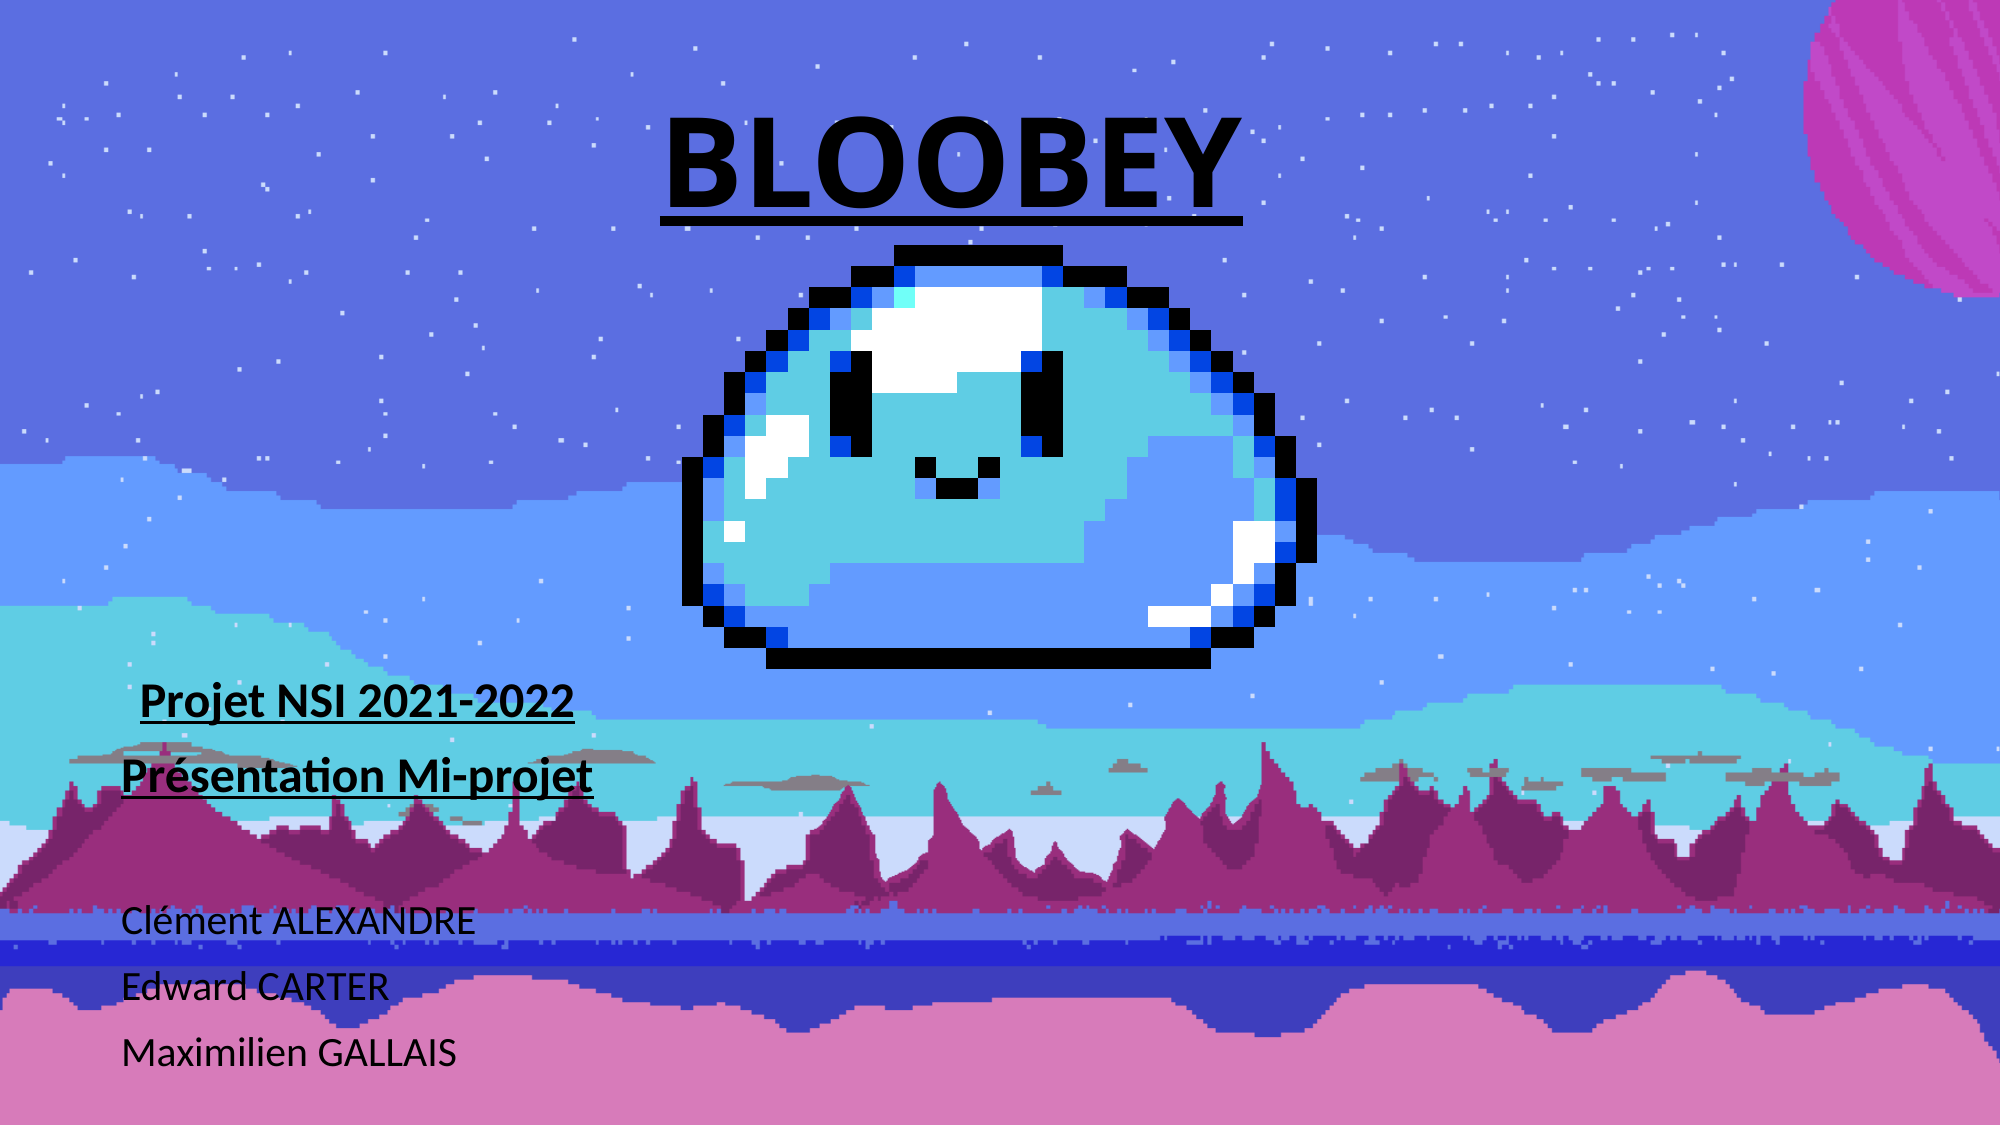

# BLOOBEY
Projet NSI 2021-2022
Présentation Mi-projet
Clément ALEXANDRE
Edward CARTER
Maximilien GALLAIS